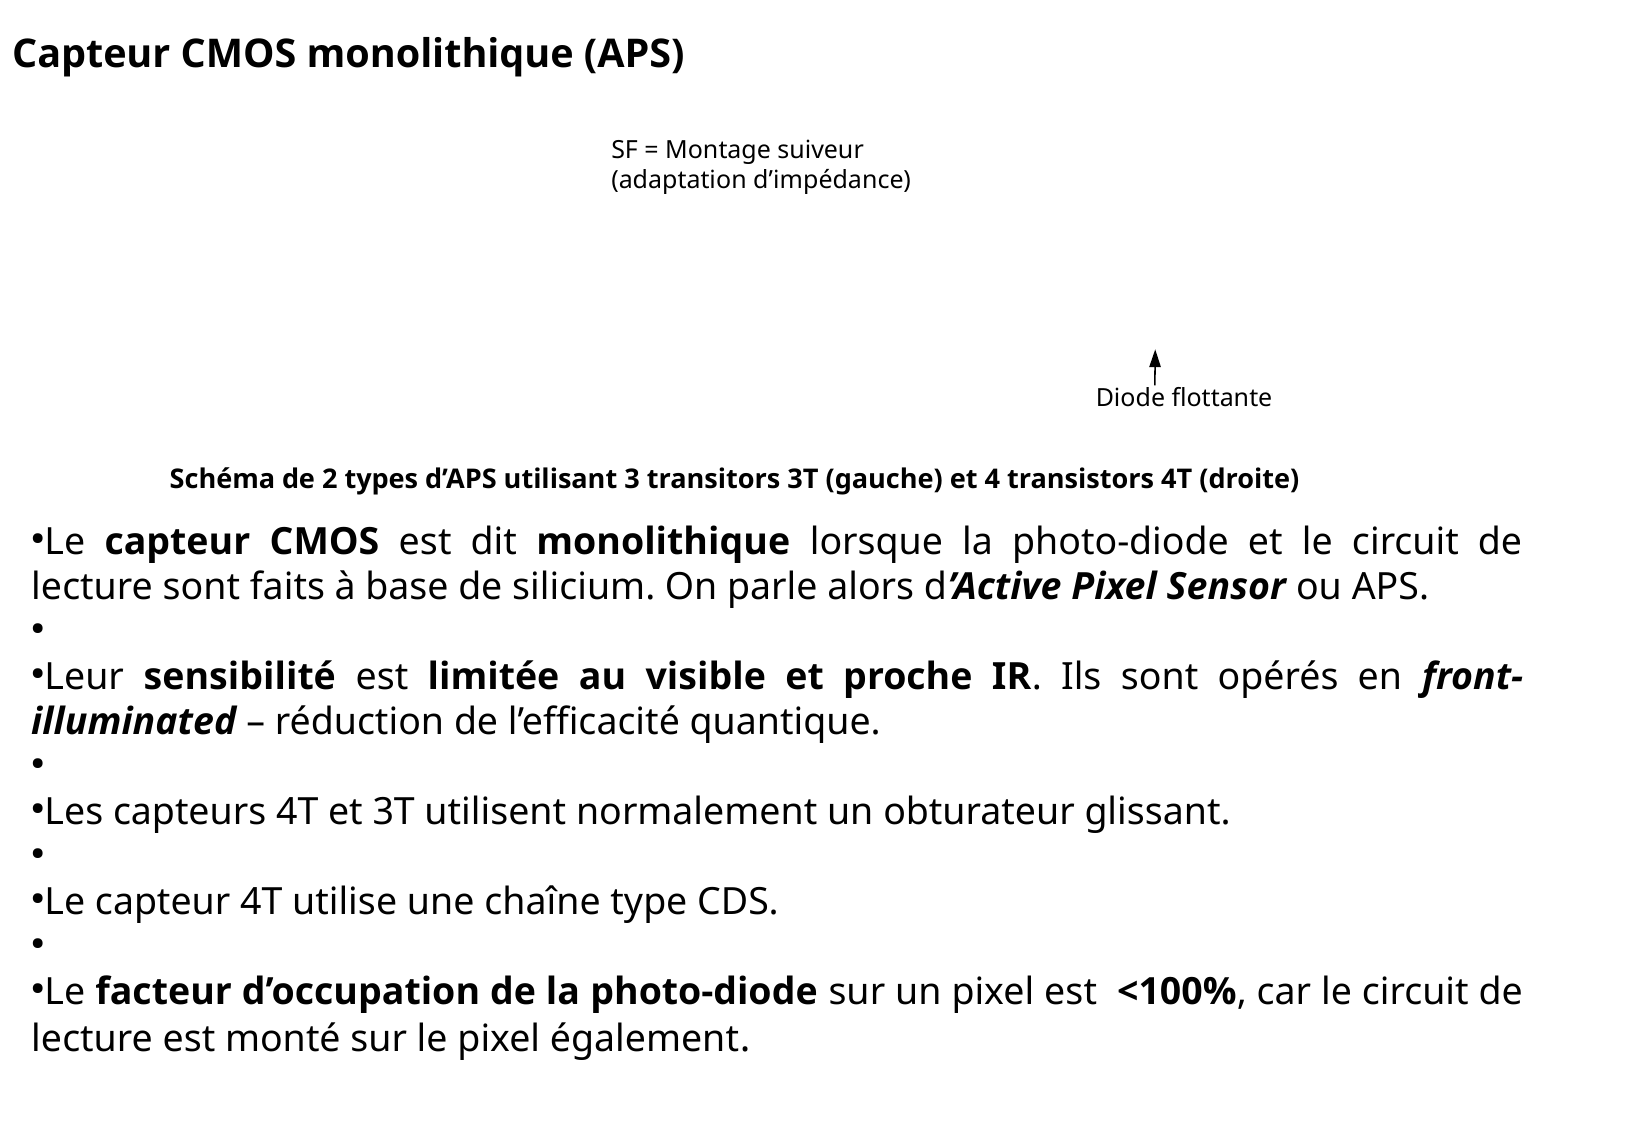

Capteur CMOS monolithique (APS)
SF = Montage suiveur
(adaptation d’impédance)
Diode flottante
Schéma de 2 types d’APS utilisant 3 transitors 3T (gauche) et 4 transistors 4T (droite)
Le capteur CMOS est dit monolithique lorsque la photo-diode et le circuit de lecture sont faits à base de silicium. On parle alors d’Active Pixel Sensor ou APS.
Leur sensibilité est limitée au visible et proche IR. Ils sont opérés en front-illuminated – réduction de l’efficacité quantique.
Les capteurs 4T et 3T utilisent normalement un obturateur glissant.
Le capteur 4T utilise une chaîne type CDS.
Le facteur d’occupation de la photo-diode sur un pixel est <100%, car le circuit de lecture est monté sur le pixel également.